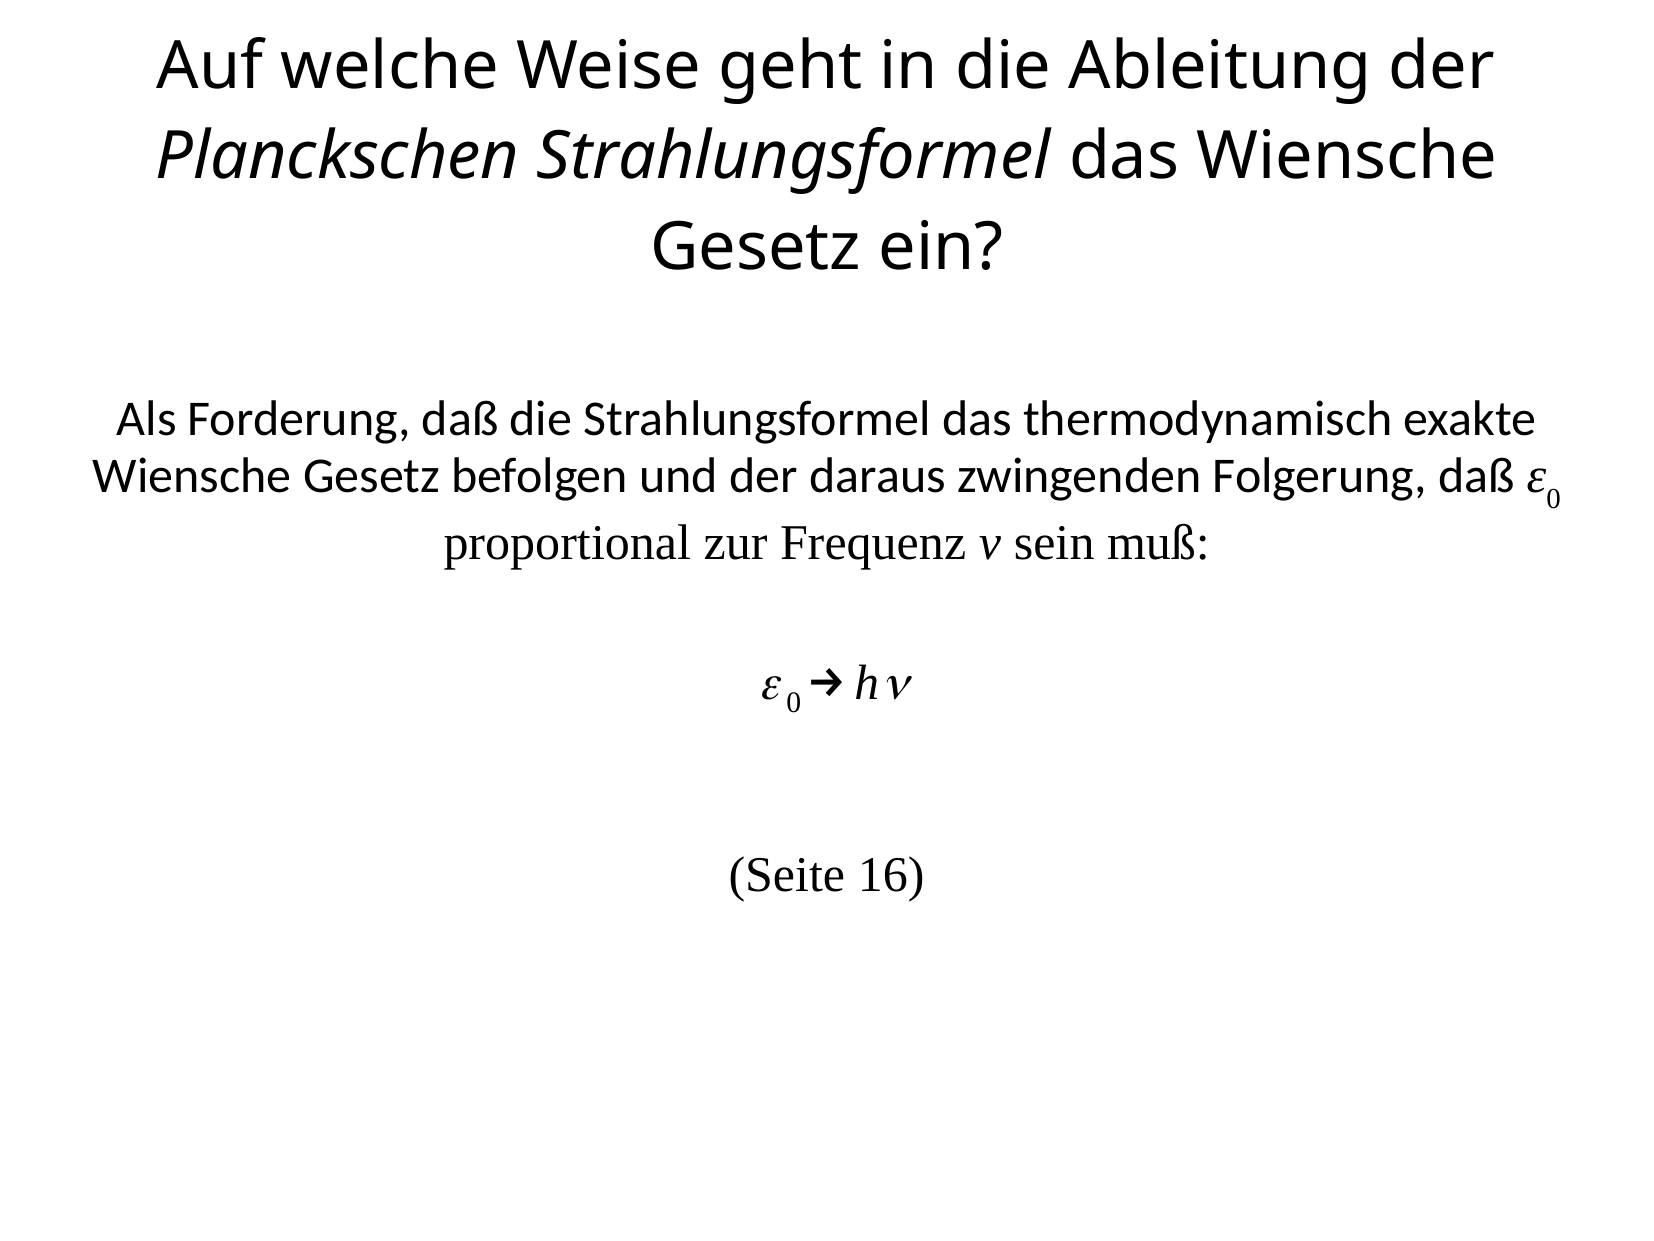

# Auf welche Weise geht in die Ableitung der Planckschen Strahlungsformel das Wiensche Gesetz ein?
Als Forderung, daß die Strahlungsformel das thermodynamisch exakte Wiensche Gesetz befolgen und der daraus zwingenden Folgerung, daß ε0 proportional zur Frequenz ν sein muß:
(Seite 16)